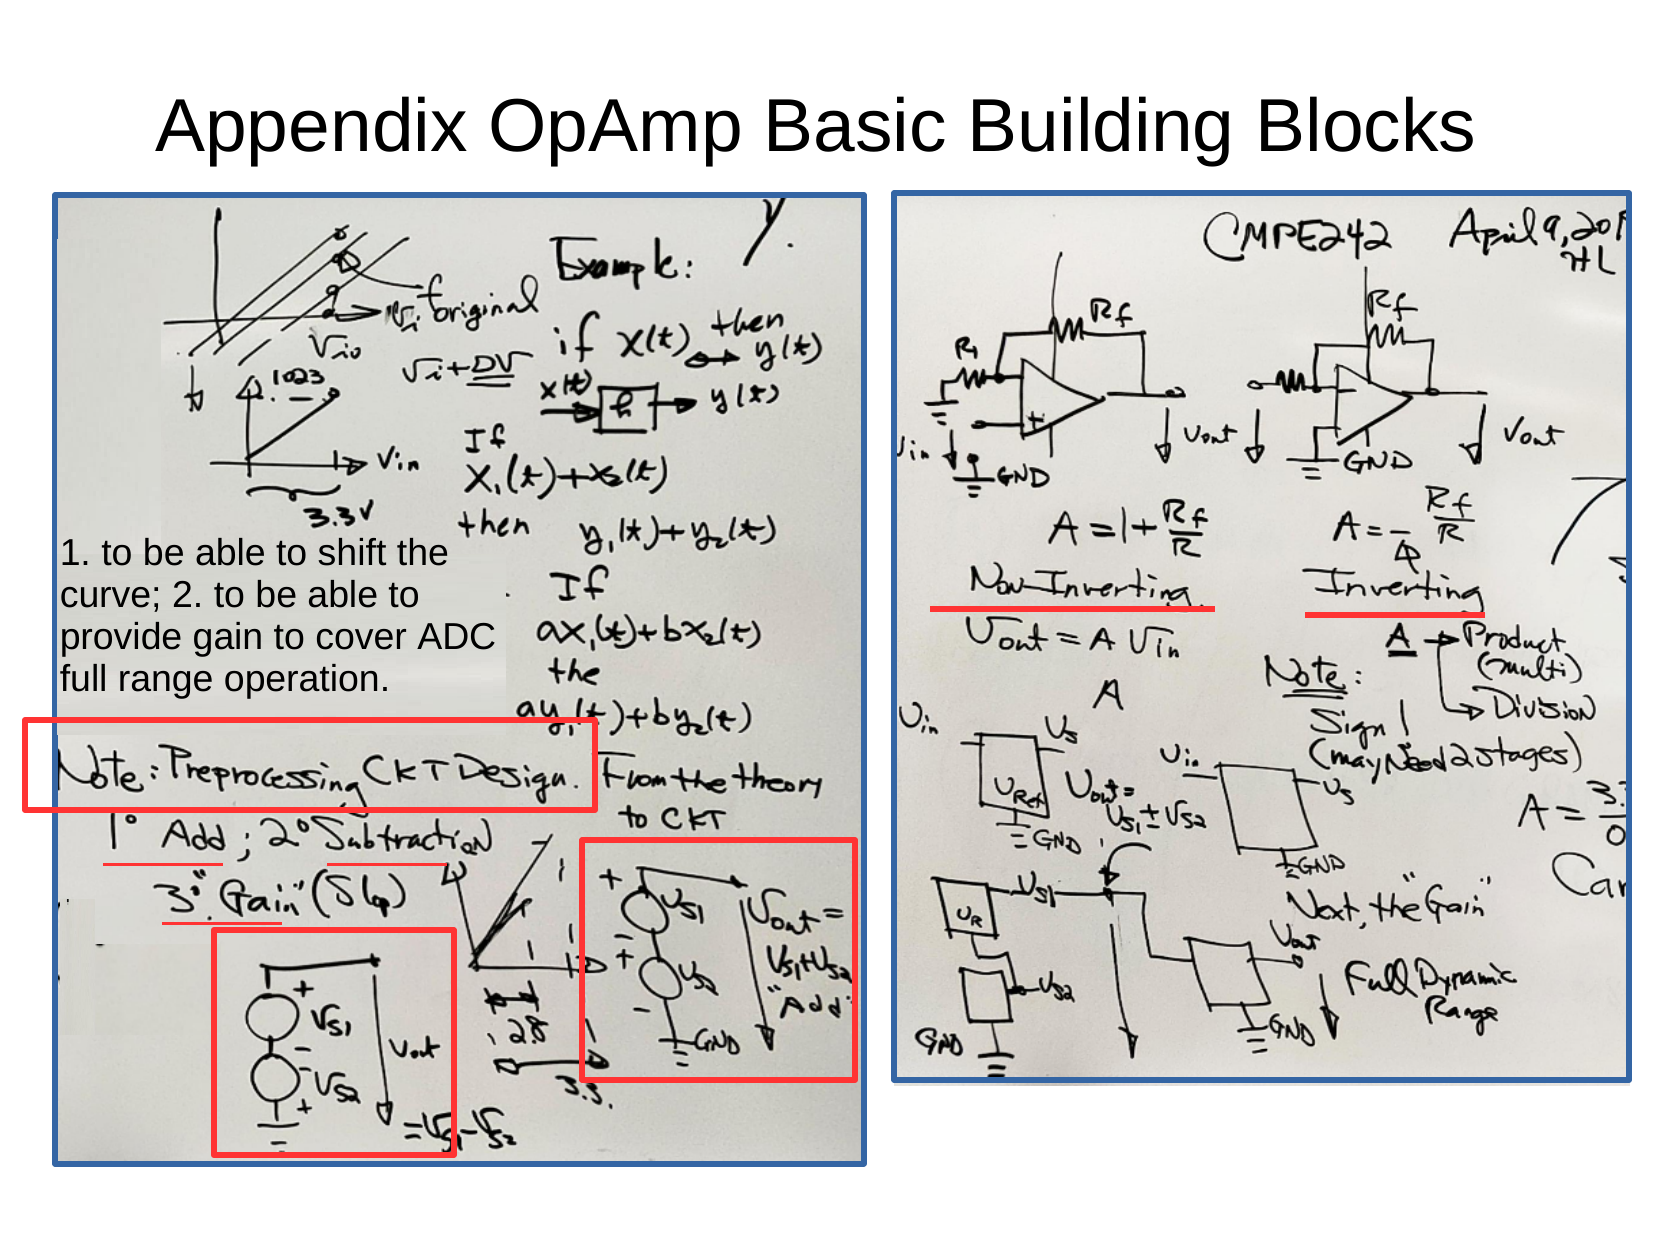

# Appendix OpAmp Basic Building Blocks
1. to be able to shift the curve; 2. to be able to provide gain to cover ADC full range operation.